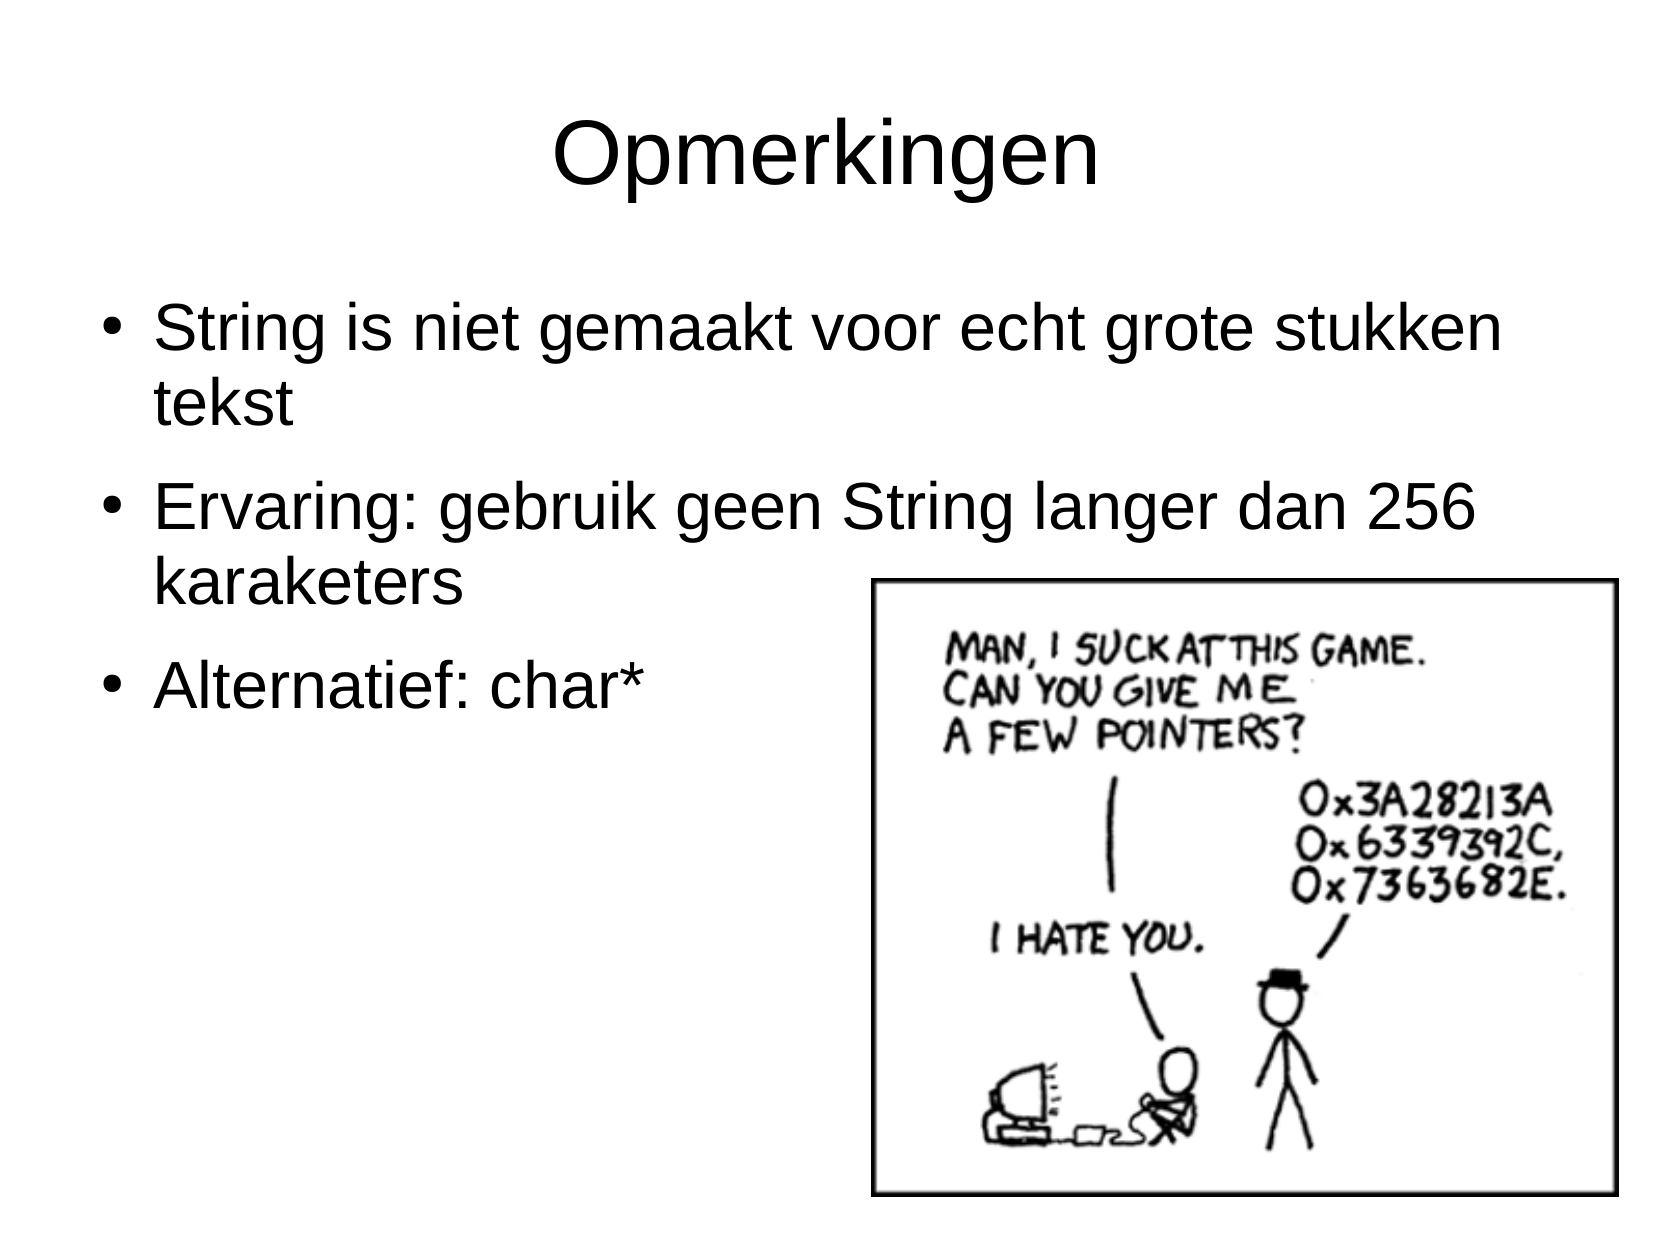

# Opmerkingen
String is niet gemaakt voor echt grote stukken tekst
Ervaring: gebruik geen String langer dan 256 karaketers
Alternatief: char*